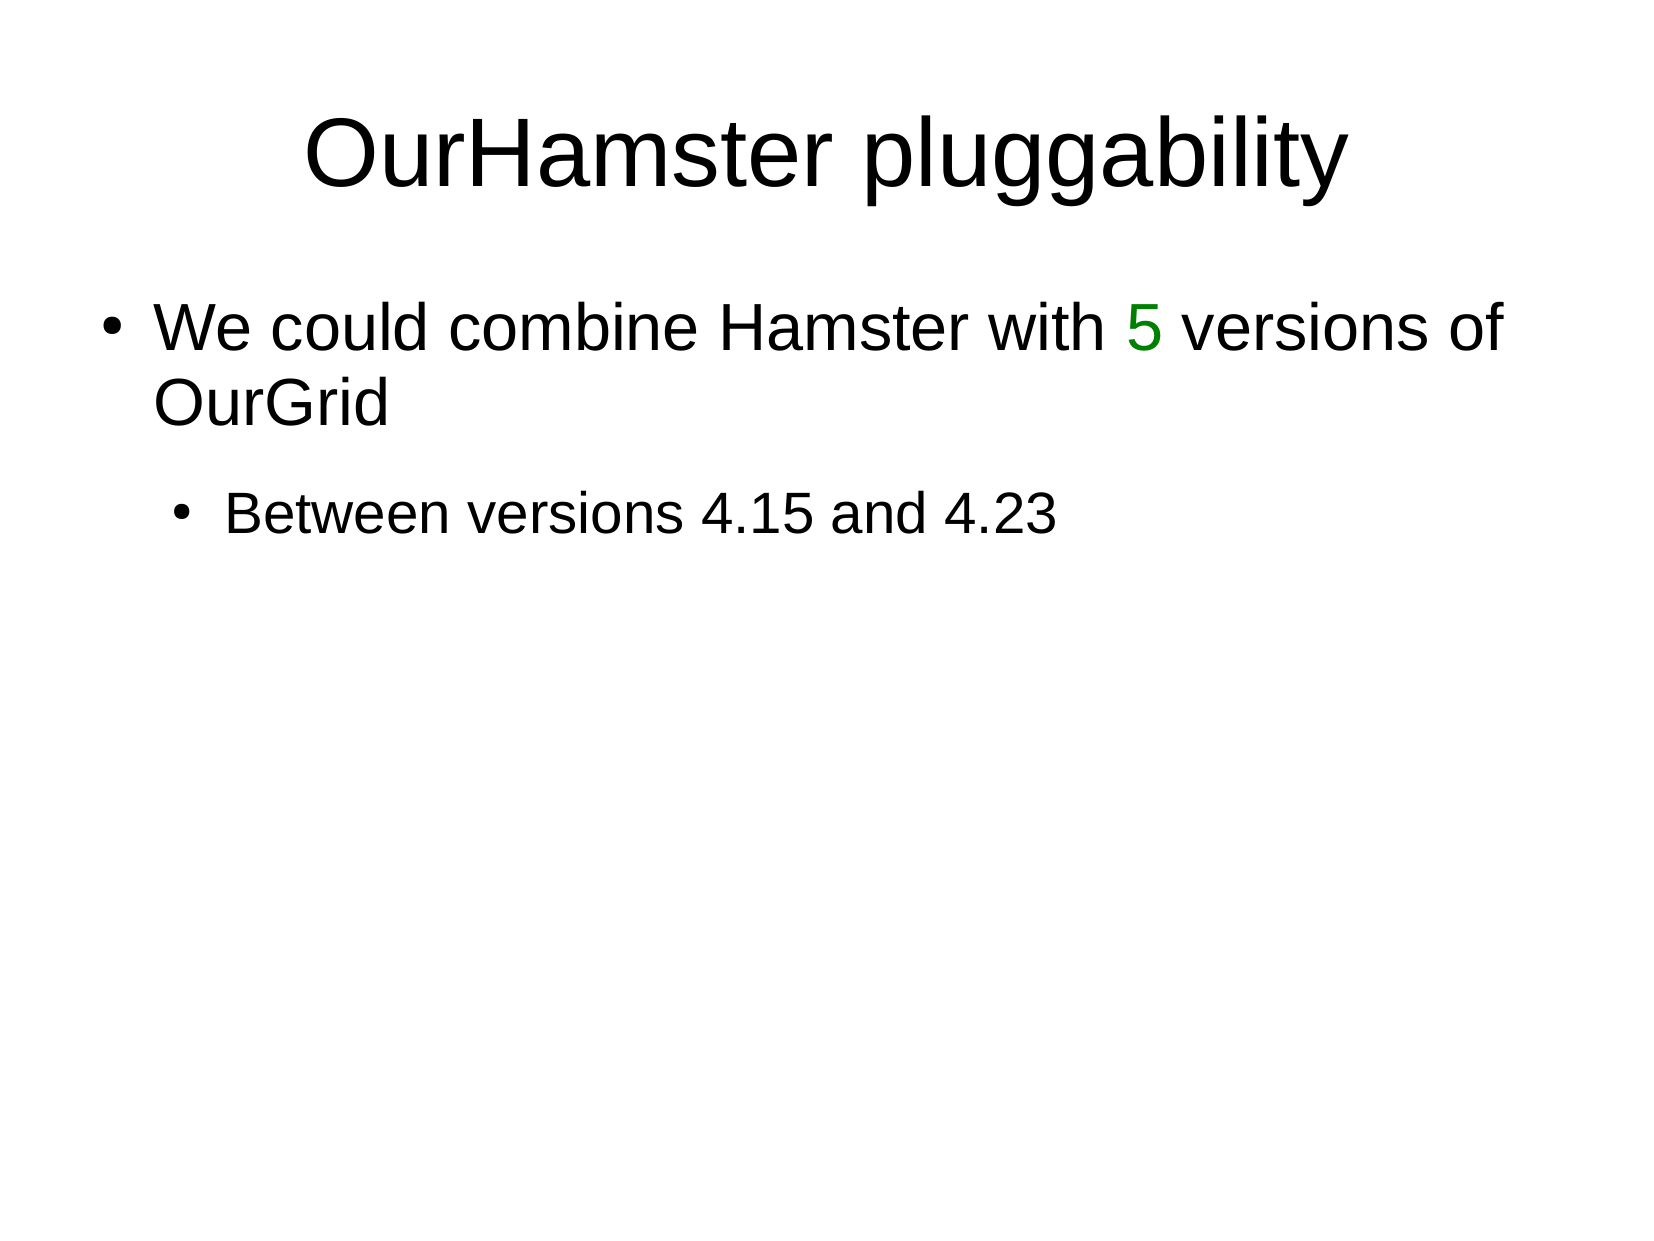

# OurHamster pluggability
We could combine Hamster with 5 versions of OurGrid
Between versions 4.15 and 4.23